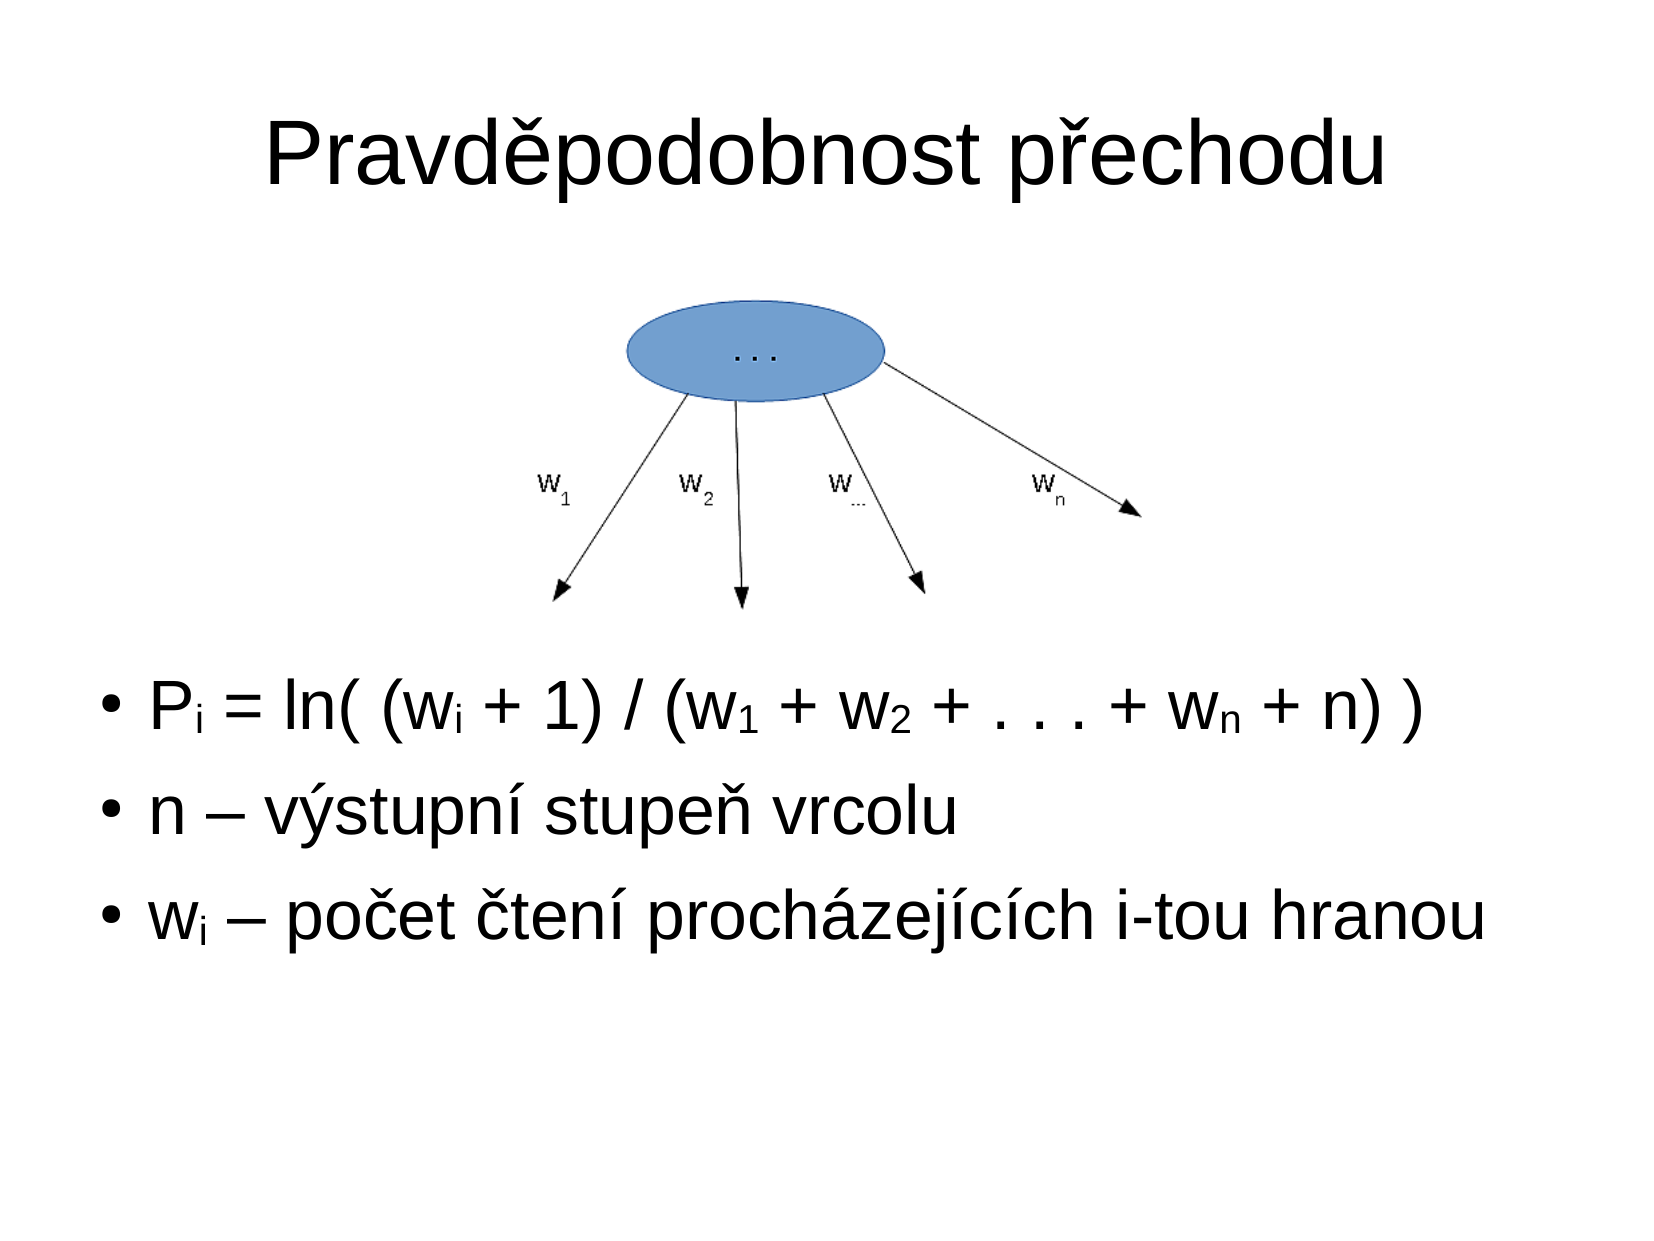

# Pravděpodobnost přechodu
Pi = ln( (wi + 1) / (w1 + w2 + . . . + wn + n) )
n – výstupní stupeň vrcolu
wi – počet čtení procházejících i-tou hranou